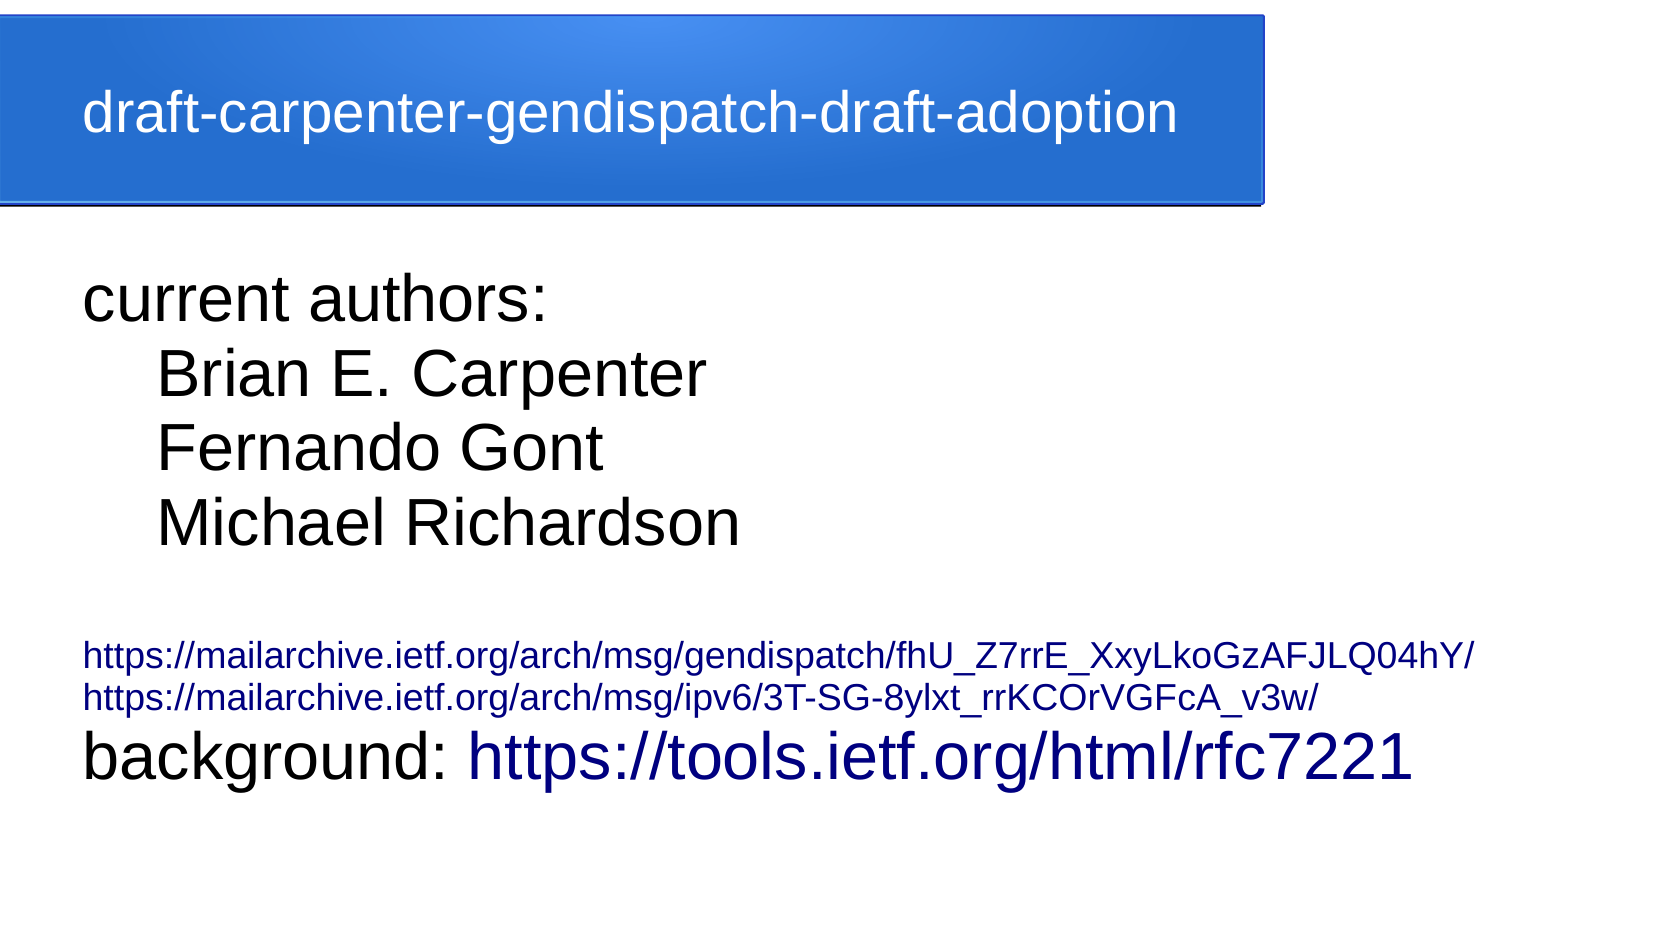

# draft-carpenter-gendispatch-draft-adoption
current authors:
	Brian E. Carpenter
	Fernando Gont
	Michael Richardson
https://mailarchive.ietf.org/arch/msg/gendispatch/fhU_Z7rrE_XxyLkoGzAFJLQ04hY/
https://mailarchive.ietf.org/arch/msg/ipv6/3T-SG-8ylxt_rrKCOrVGFcA_v3w/
background: https://tools.ietf.org/html/rfc7221